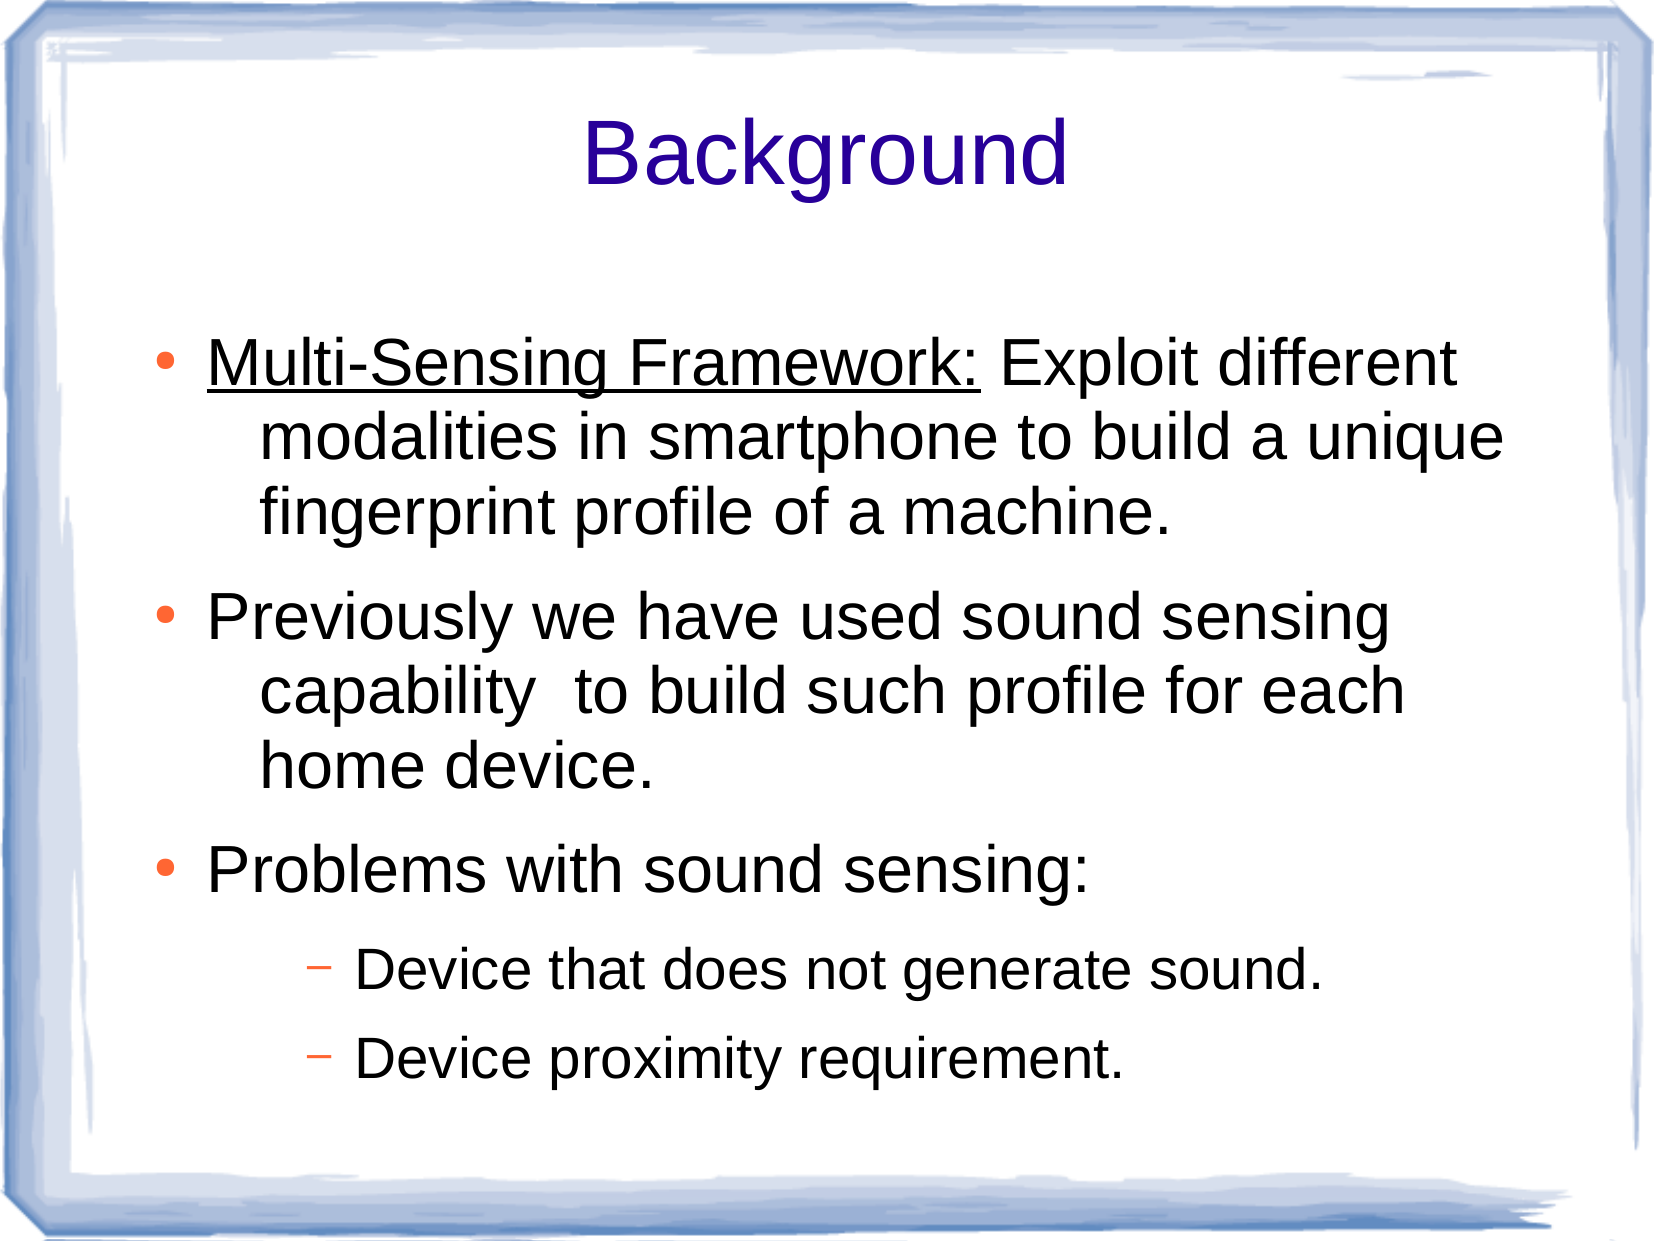

# Background
Multi-Sensing Framework: Exploit different modalities in smartphone to build a unique fingerprint profile of a machine.
Previously we have used sound sensing capability to build such profile for each home device.
Problems with sound sensing:
Device that does not generate sound.
Device proximity requirement.